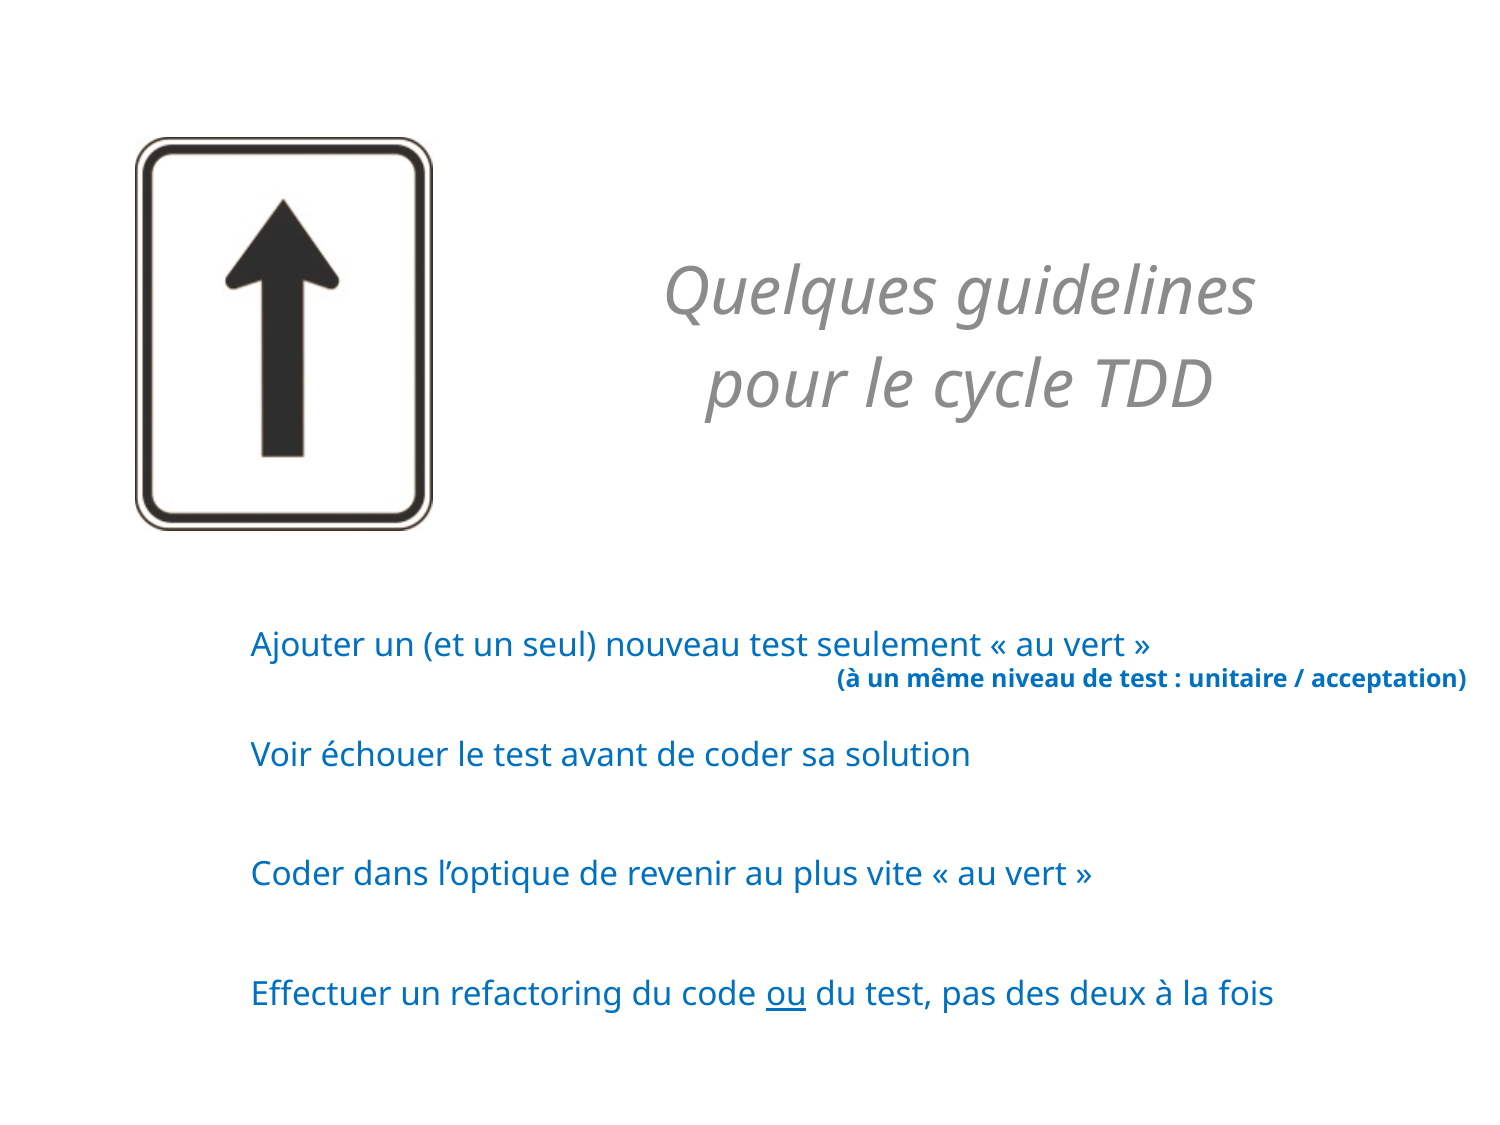

Quelques guidelines
pour le cycle TDD
Ajouter un (et un seul) nouveau test seulement « au vert »
(à un même niveau de test : unitaire / acceptation)
Voir échouer le test avant de coder sa solution
Coder dans l’optique de revenir au plus vite « au vert »
Effectuer un refactoring du code ou du test, pas des deux à la fois